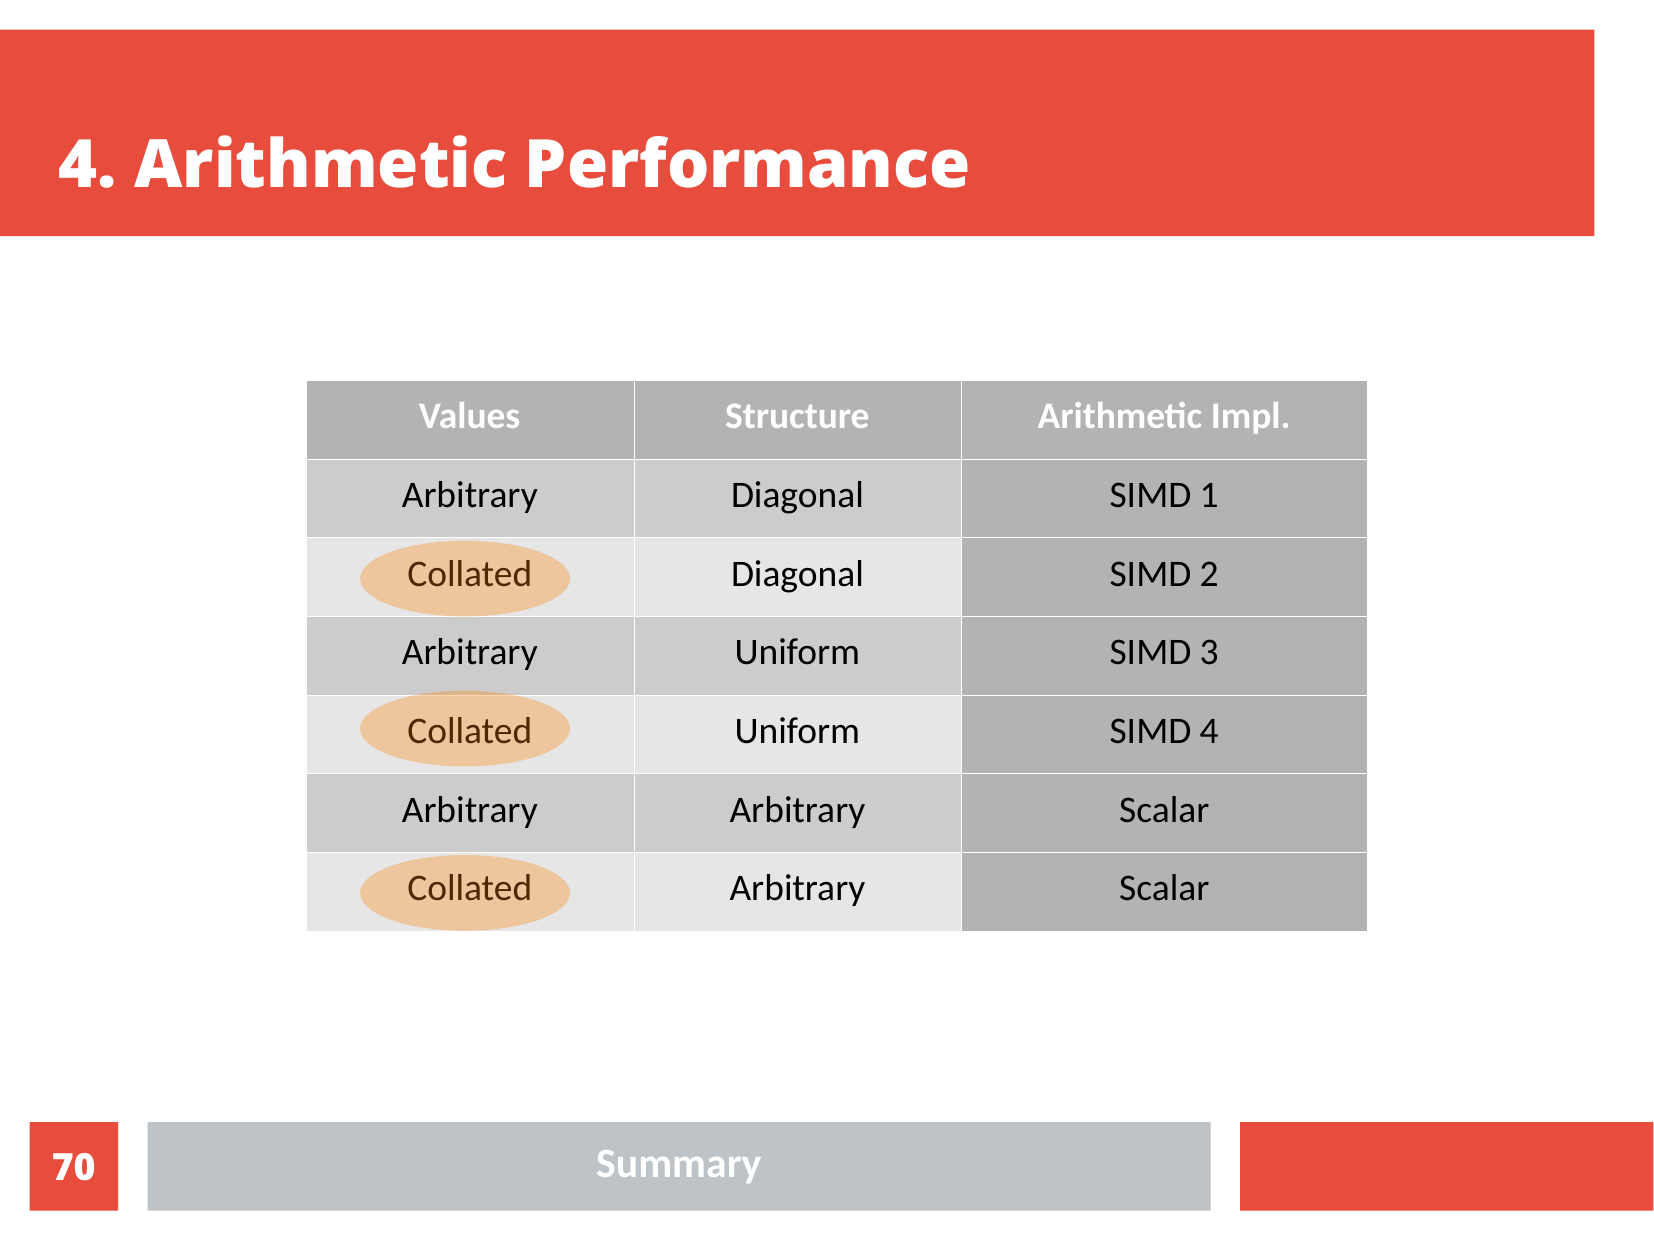

# 4. Arithmetic Performance
| Values | Structure | Arithmetic Impl. |
| --- | --- | --- |
| Arbitrary | Diagonal | SIMD 1 |
| Collated | Diagonal | SIMD 2 |
| Arbitrary | Uniform | SIMD 3 |
| Collated | Uniform | SIMD 4 |
| Arbitrary | Arbitrary | Scalar |
| Collated | Arbitrary | Scalar |
70
Summary